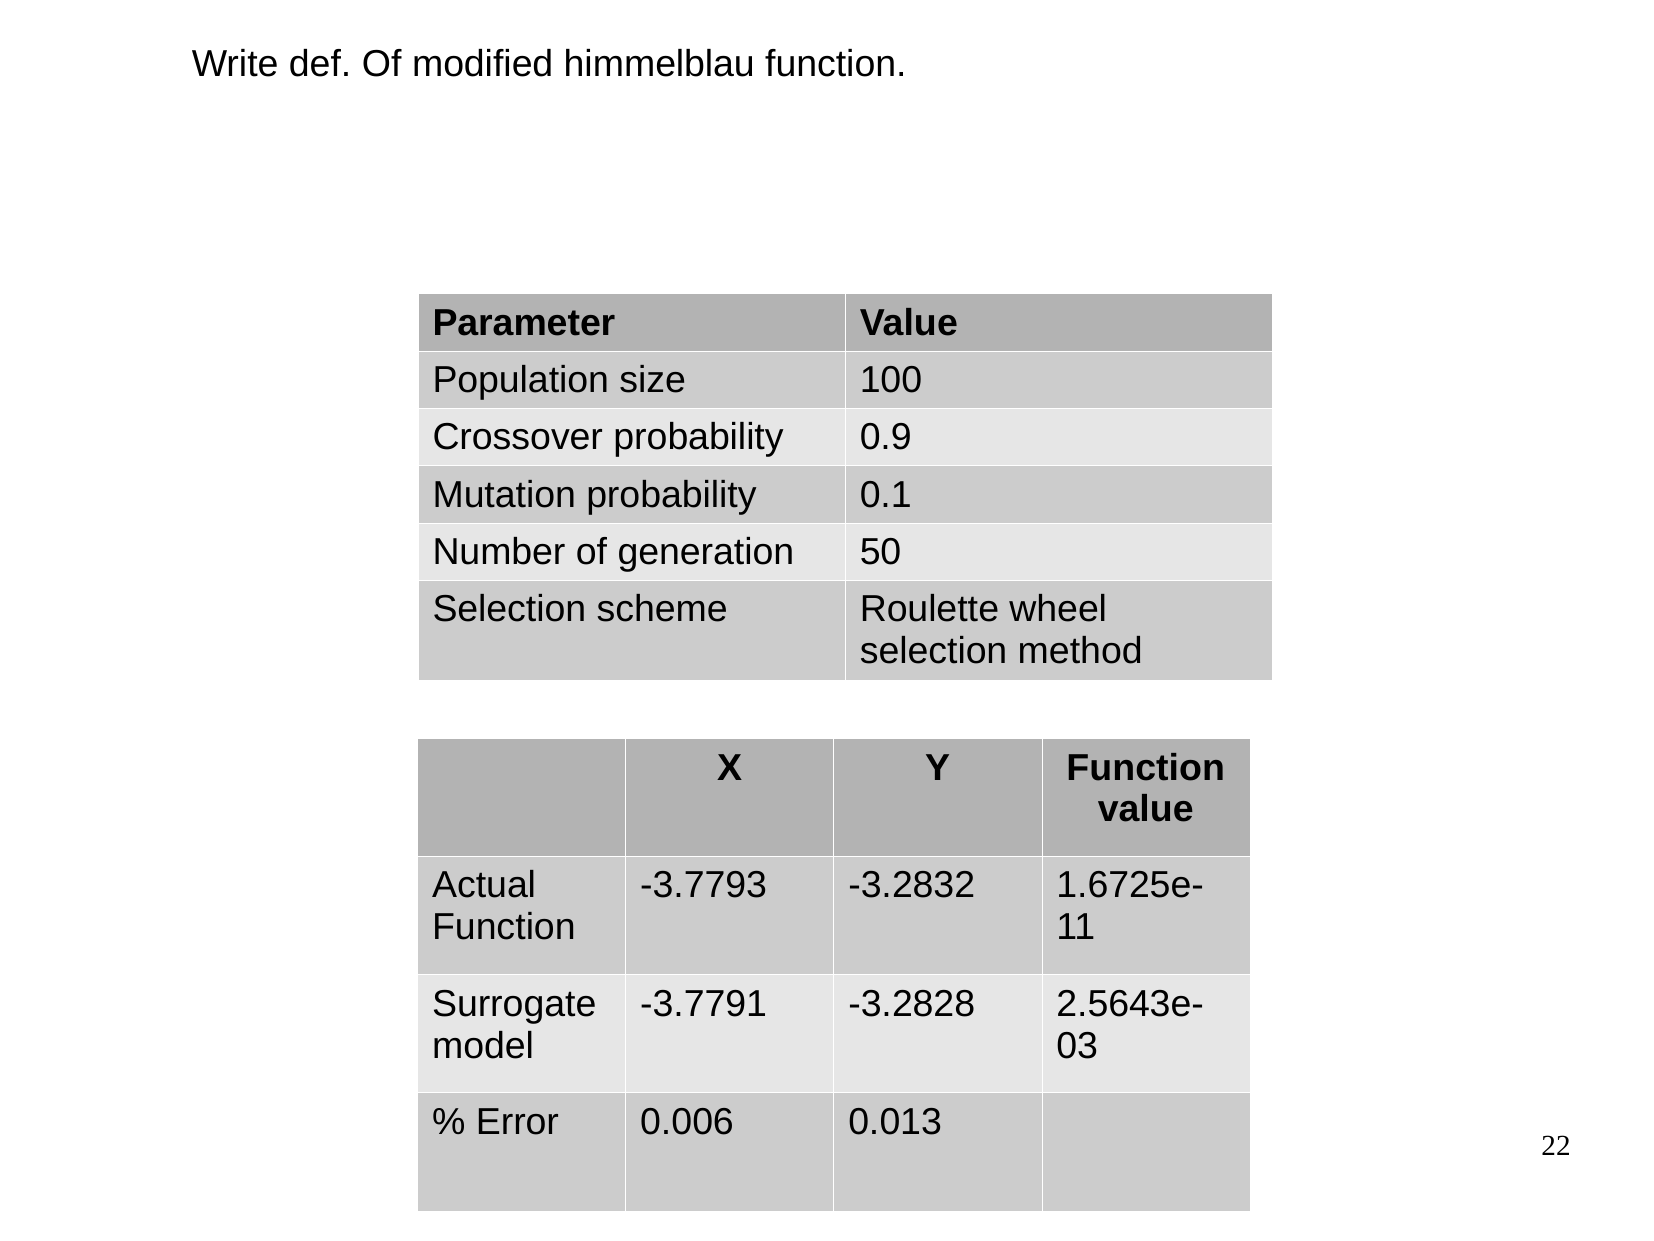

Write def. Of modified himmelblau function.
| Parameter | Value |
| --- | --- |
| Population size | 100 |
| Crossover probability | 0.9 |
| Mutation probability | 0.1 |
| Number of generation | 50 |
| Selection scheme | Roulette wheel selection method |
| | X | Y | Function value |
| --- | --- | --- | --- |
| Actual Function | -3.7793 | -3.2832 | 1.6725e-11 |
| Surrogate model | -3.7791 | -3.2828 | 2.5643e-03 |
| % Error | 0.006 | 0.013 | |
22